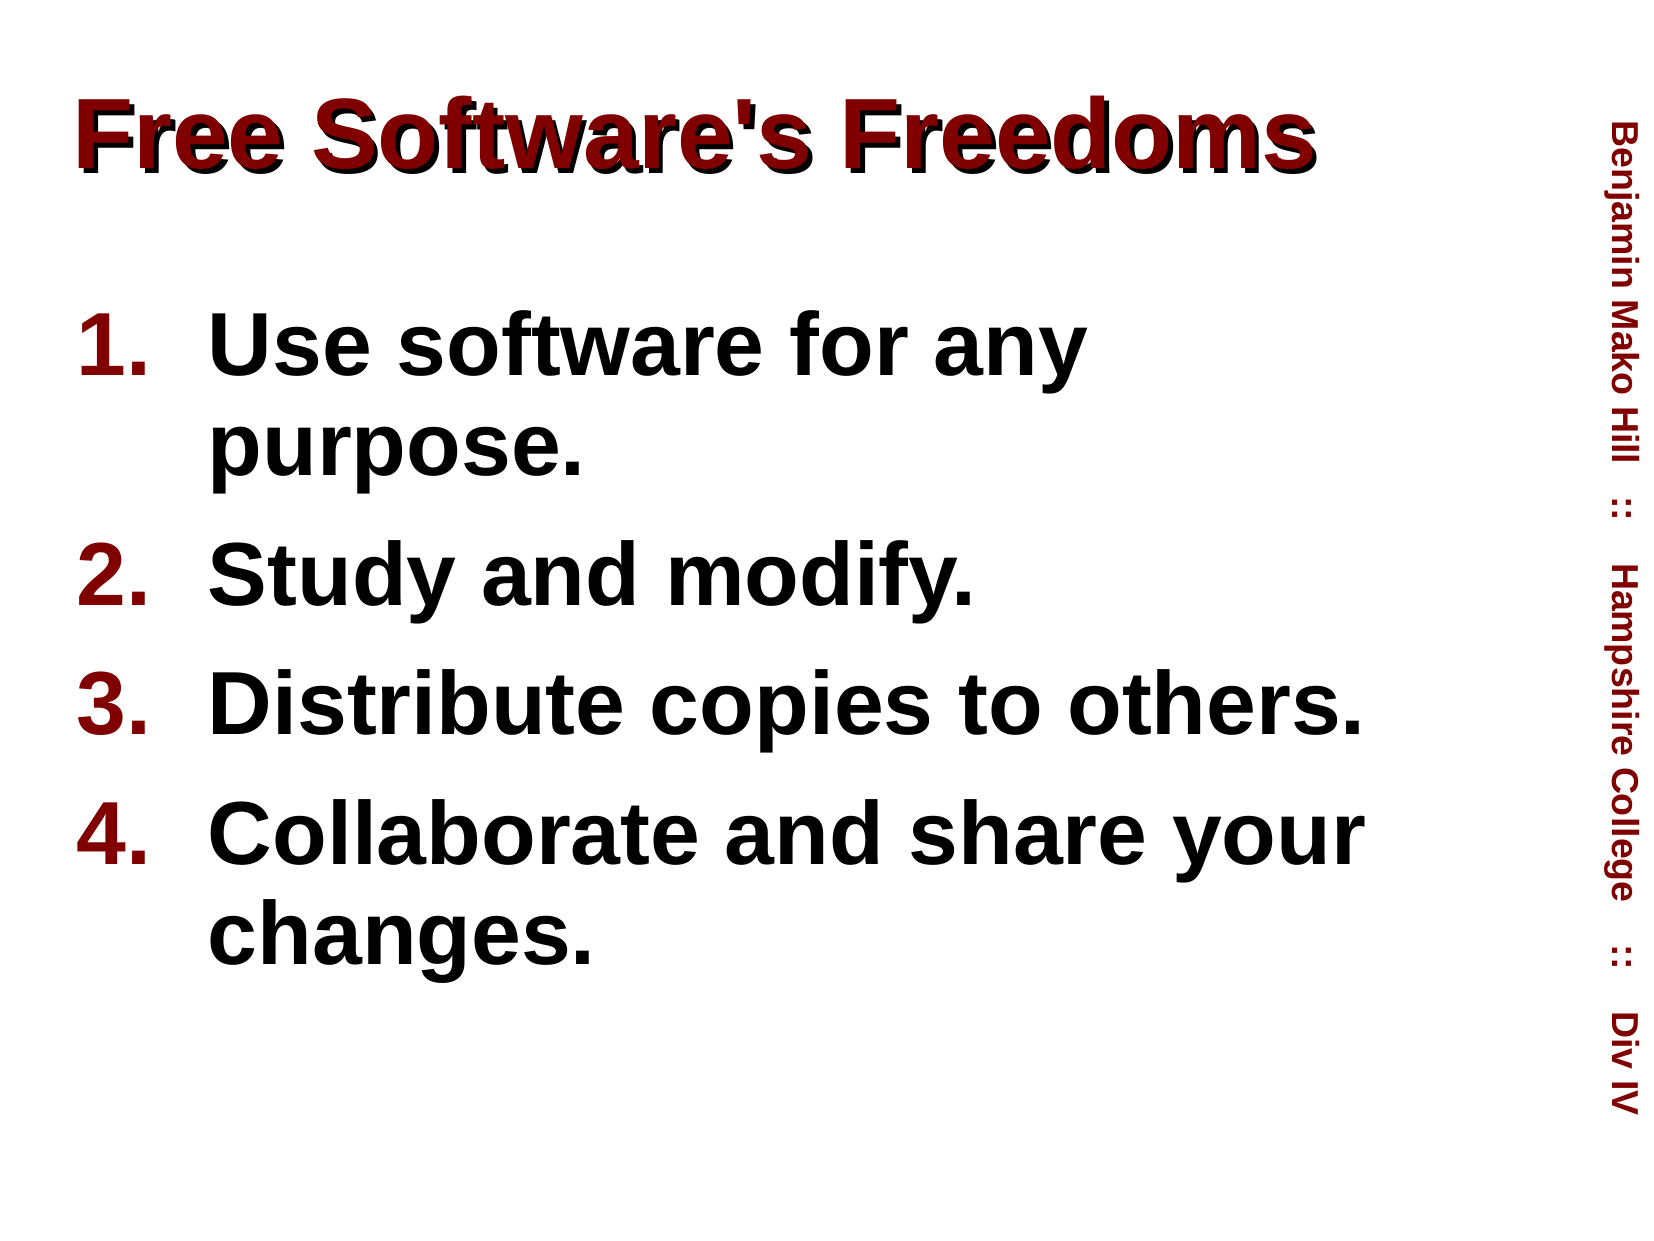

# Free Software's Freedoms
Use software for any purpose.
Study and modify.
Distribute copies to others.
Collaborate and share your changes.